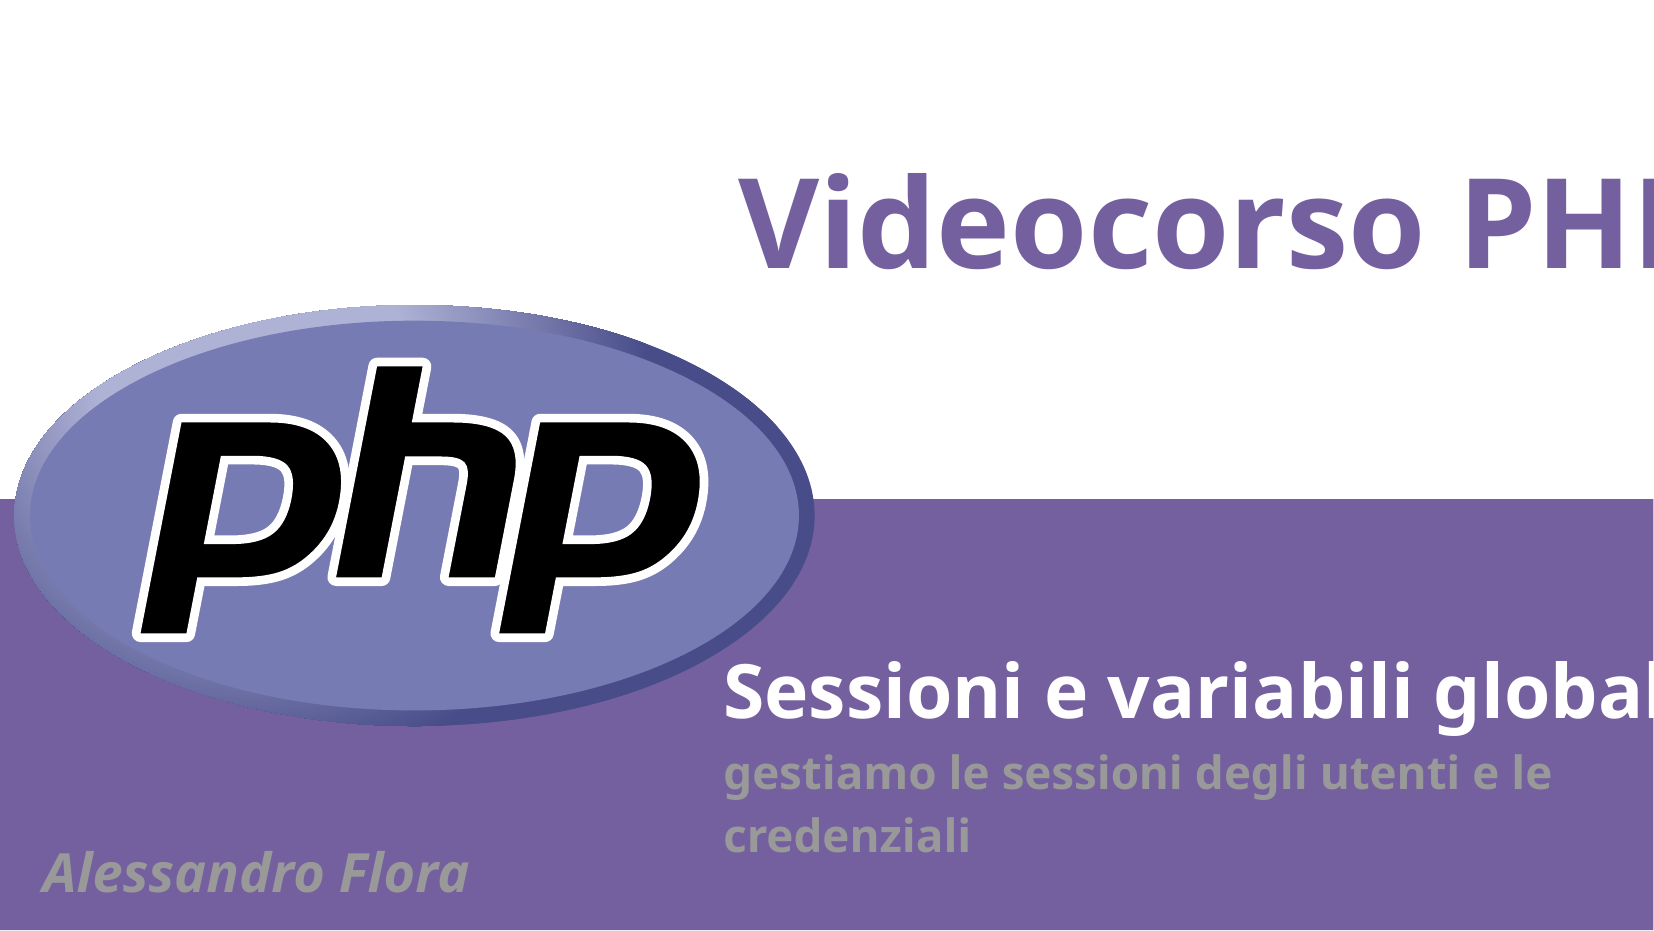

Videocorso PHP
Sessioni e variabili globali
gestiamo le sessioni degli utenti e le
credenziali
Alessandro Flora